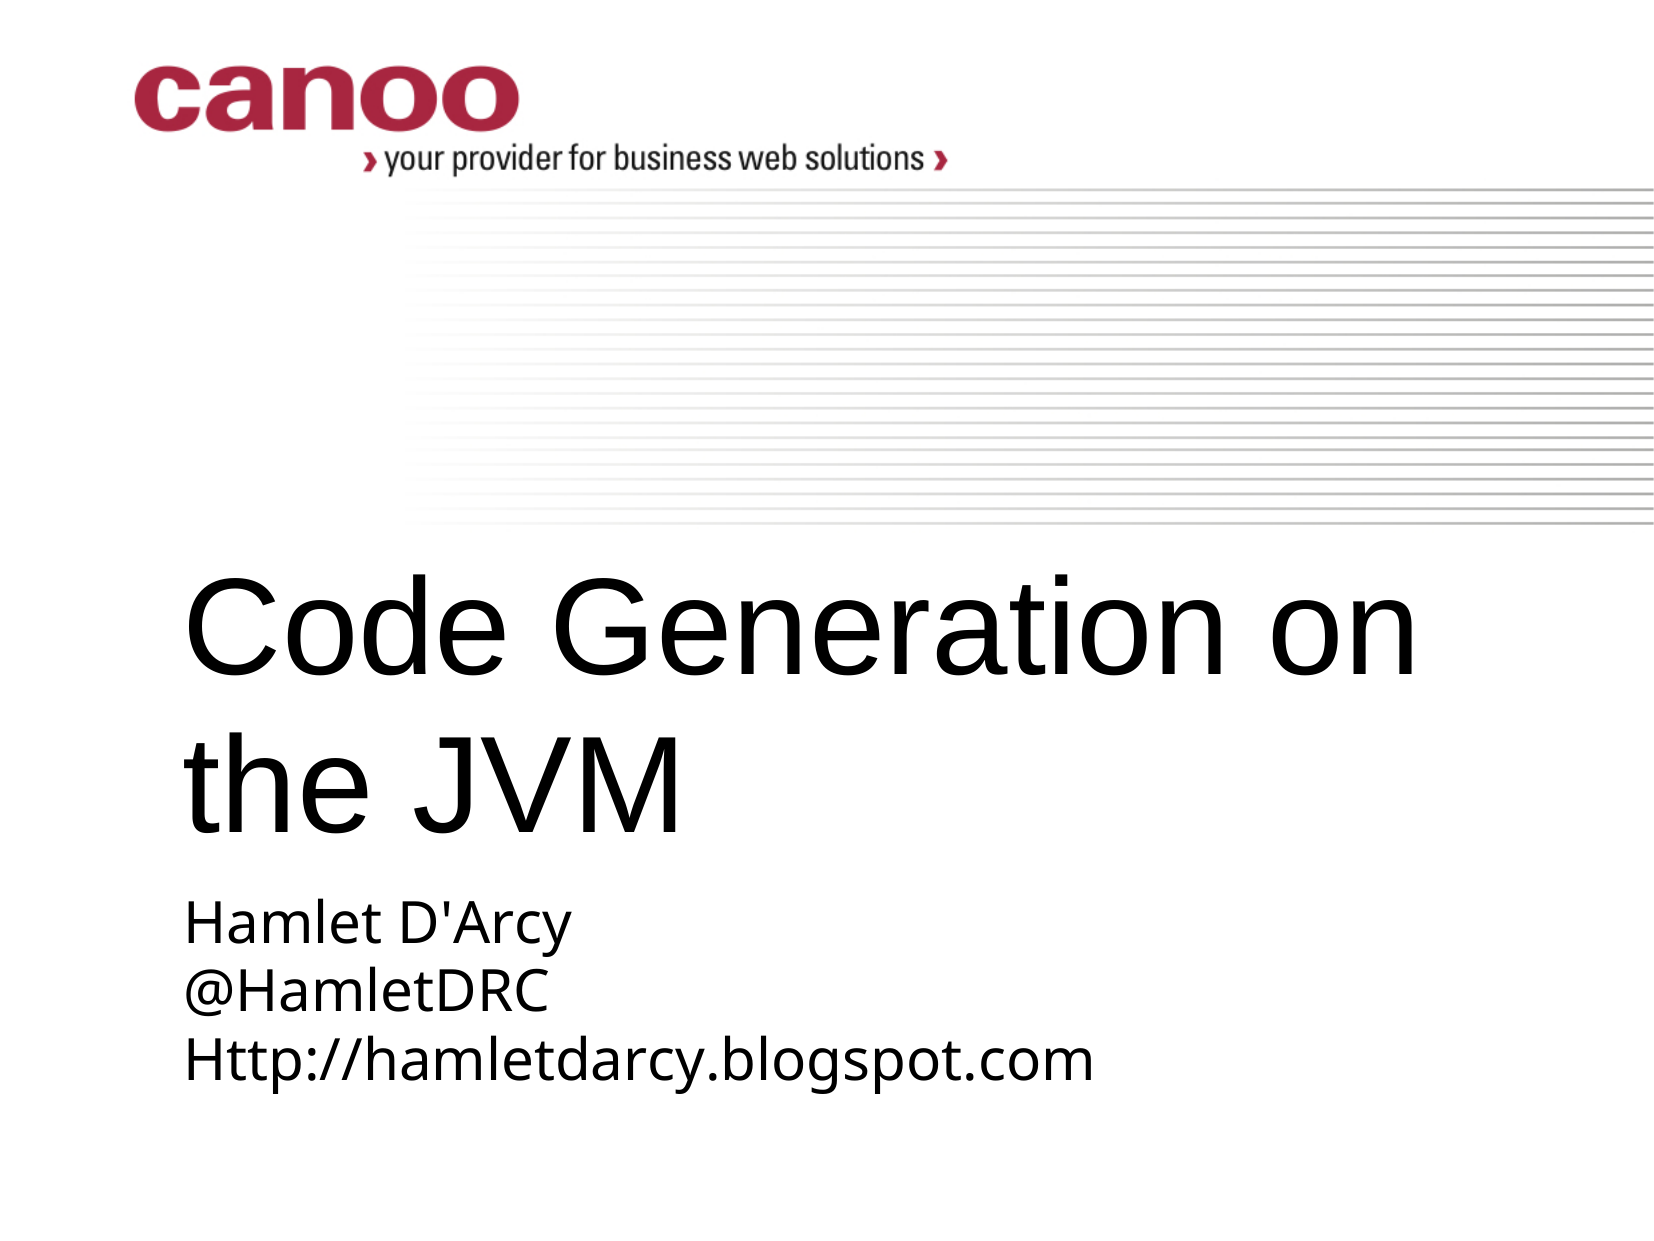

# Code Generation on the JVM
Hamlet D'Arcy
@HamletDRC
Http://hamletdarcy.blogspot.com